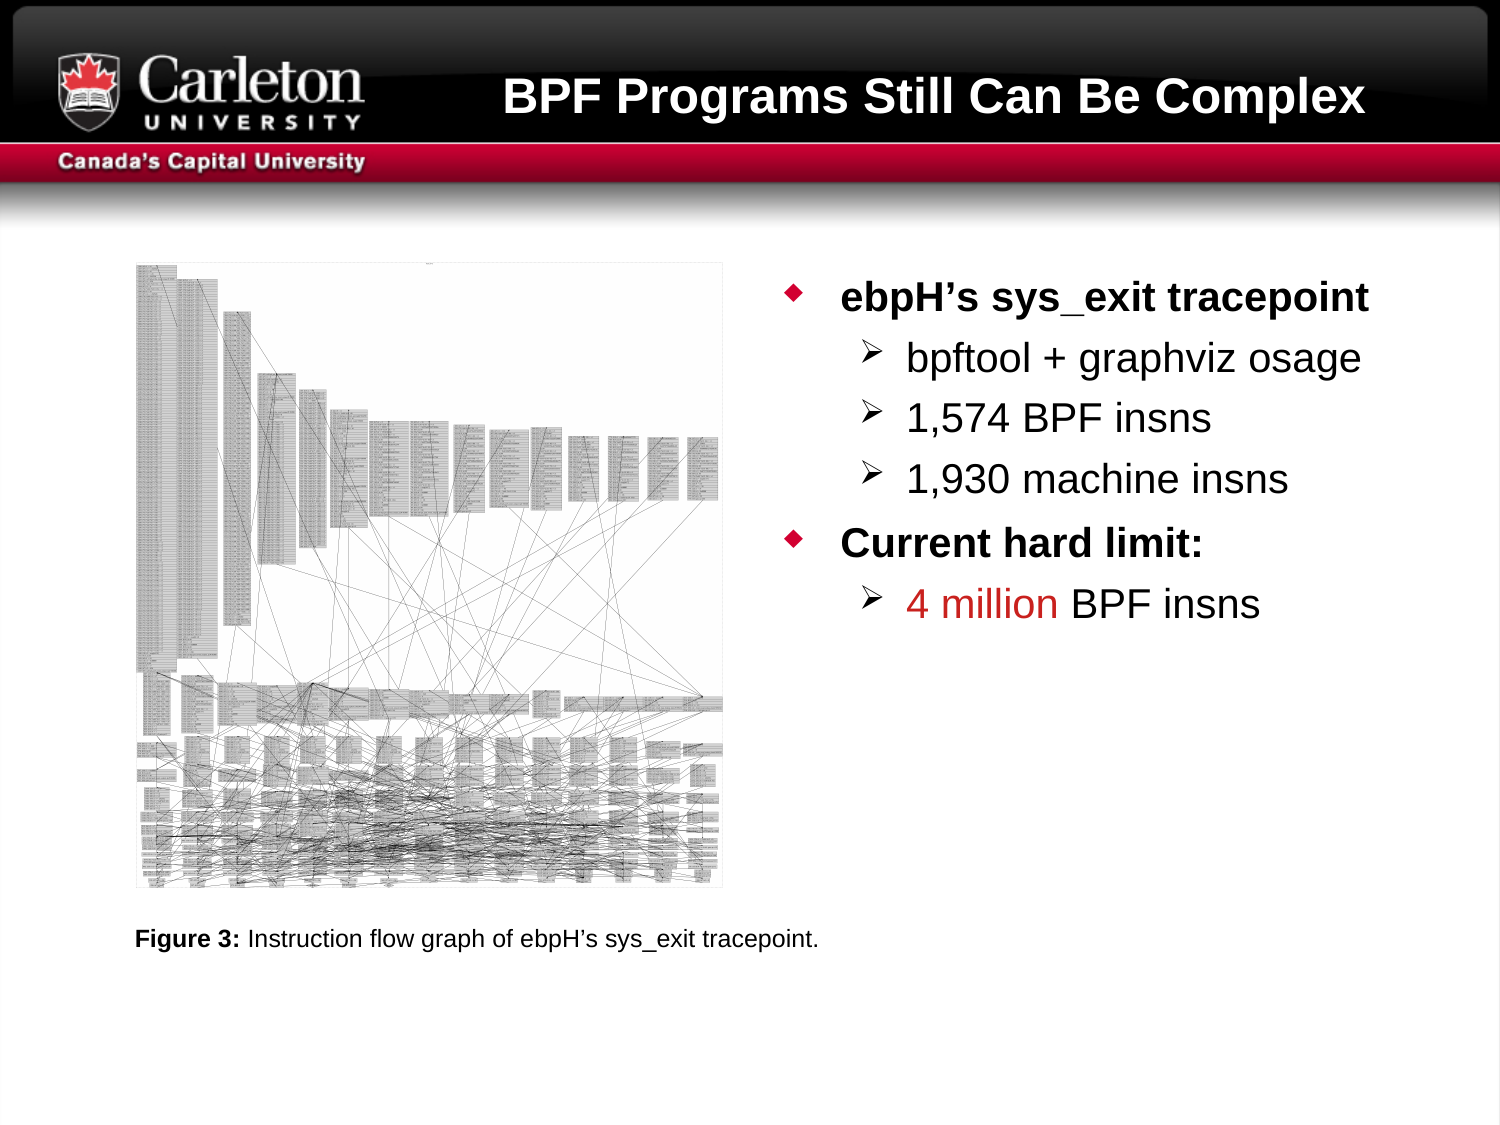

# BPF Programs Still Can Be Complex
ebpH’s sys_exit tracepoint
bpftool + graphviz osage
1,574 BPF insns
1,930 machine insns
Current hard limit:
4 million BPF insns
Figure 3: Instruction flow graph of ebpH’s sys_exit tracepoint.